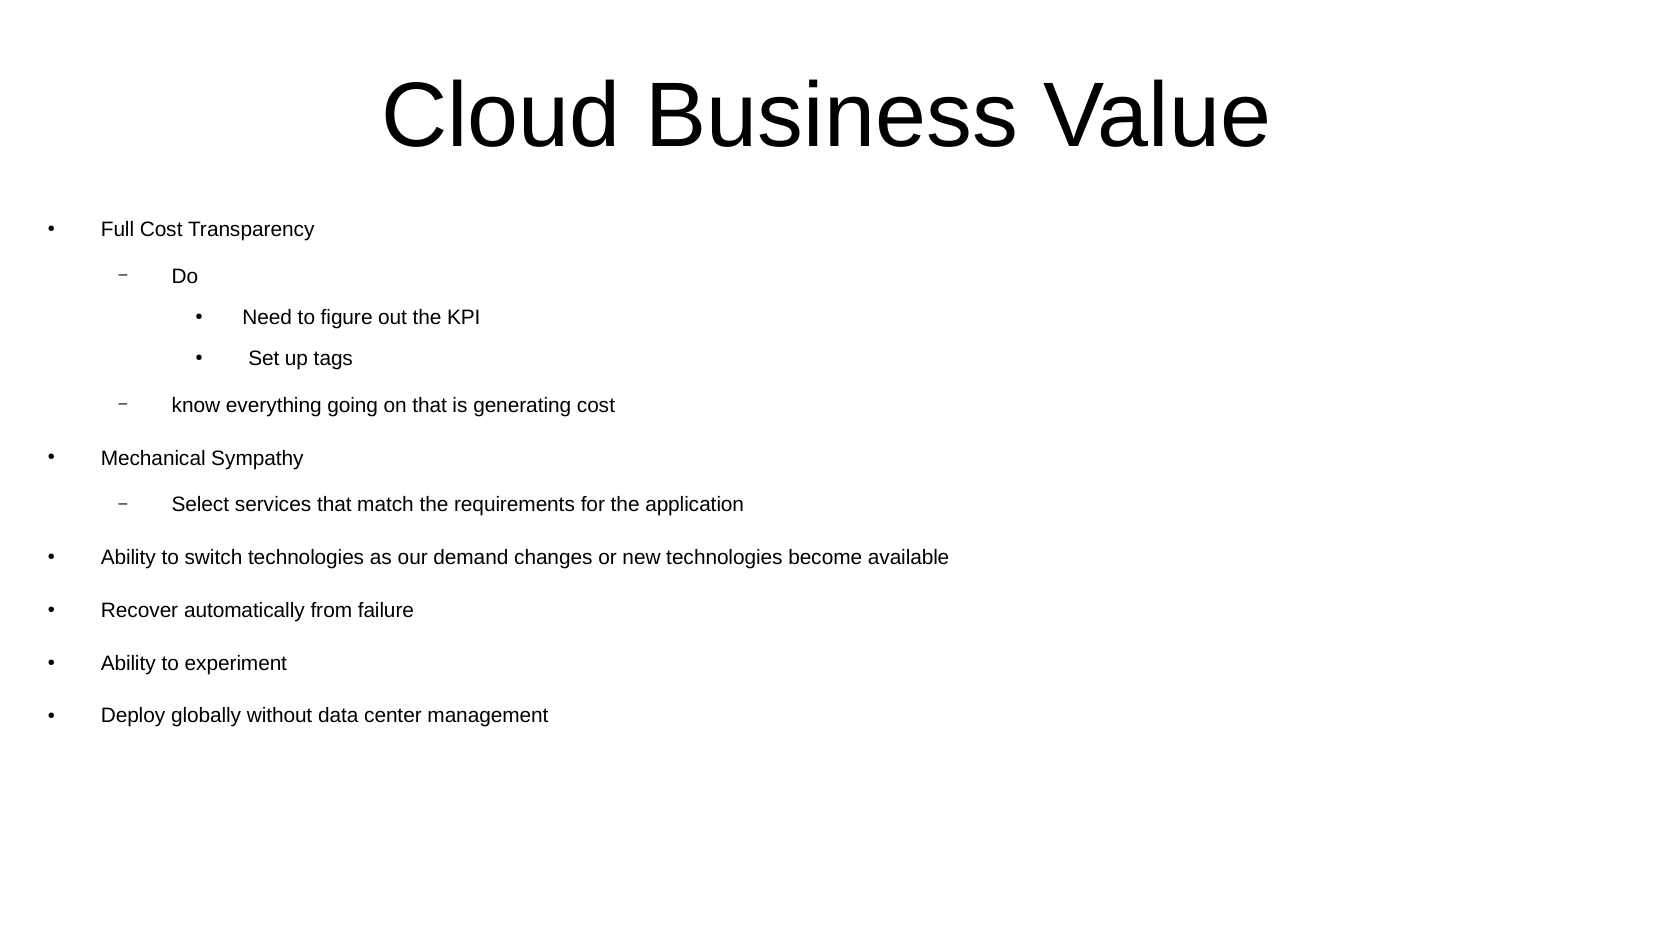

# Cloud Business Value
Full Cost Transparency
Do
Need to figure out the KPI
 Set up tags
know everything going on that is generating cost
Mechanical Sympathy
Select services that match the requirements for the application
Ability to switch technologies as our demand changes or new technologies become available
Recover automatically from failure
Ability to experiment
Deploy globally without data center management